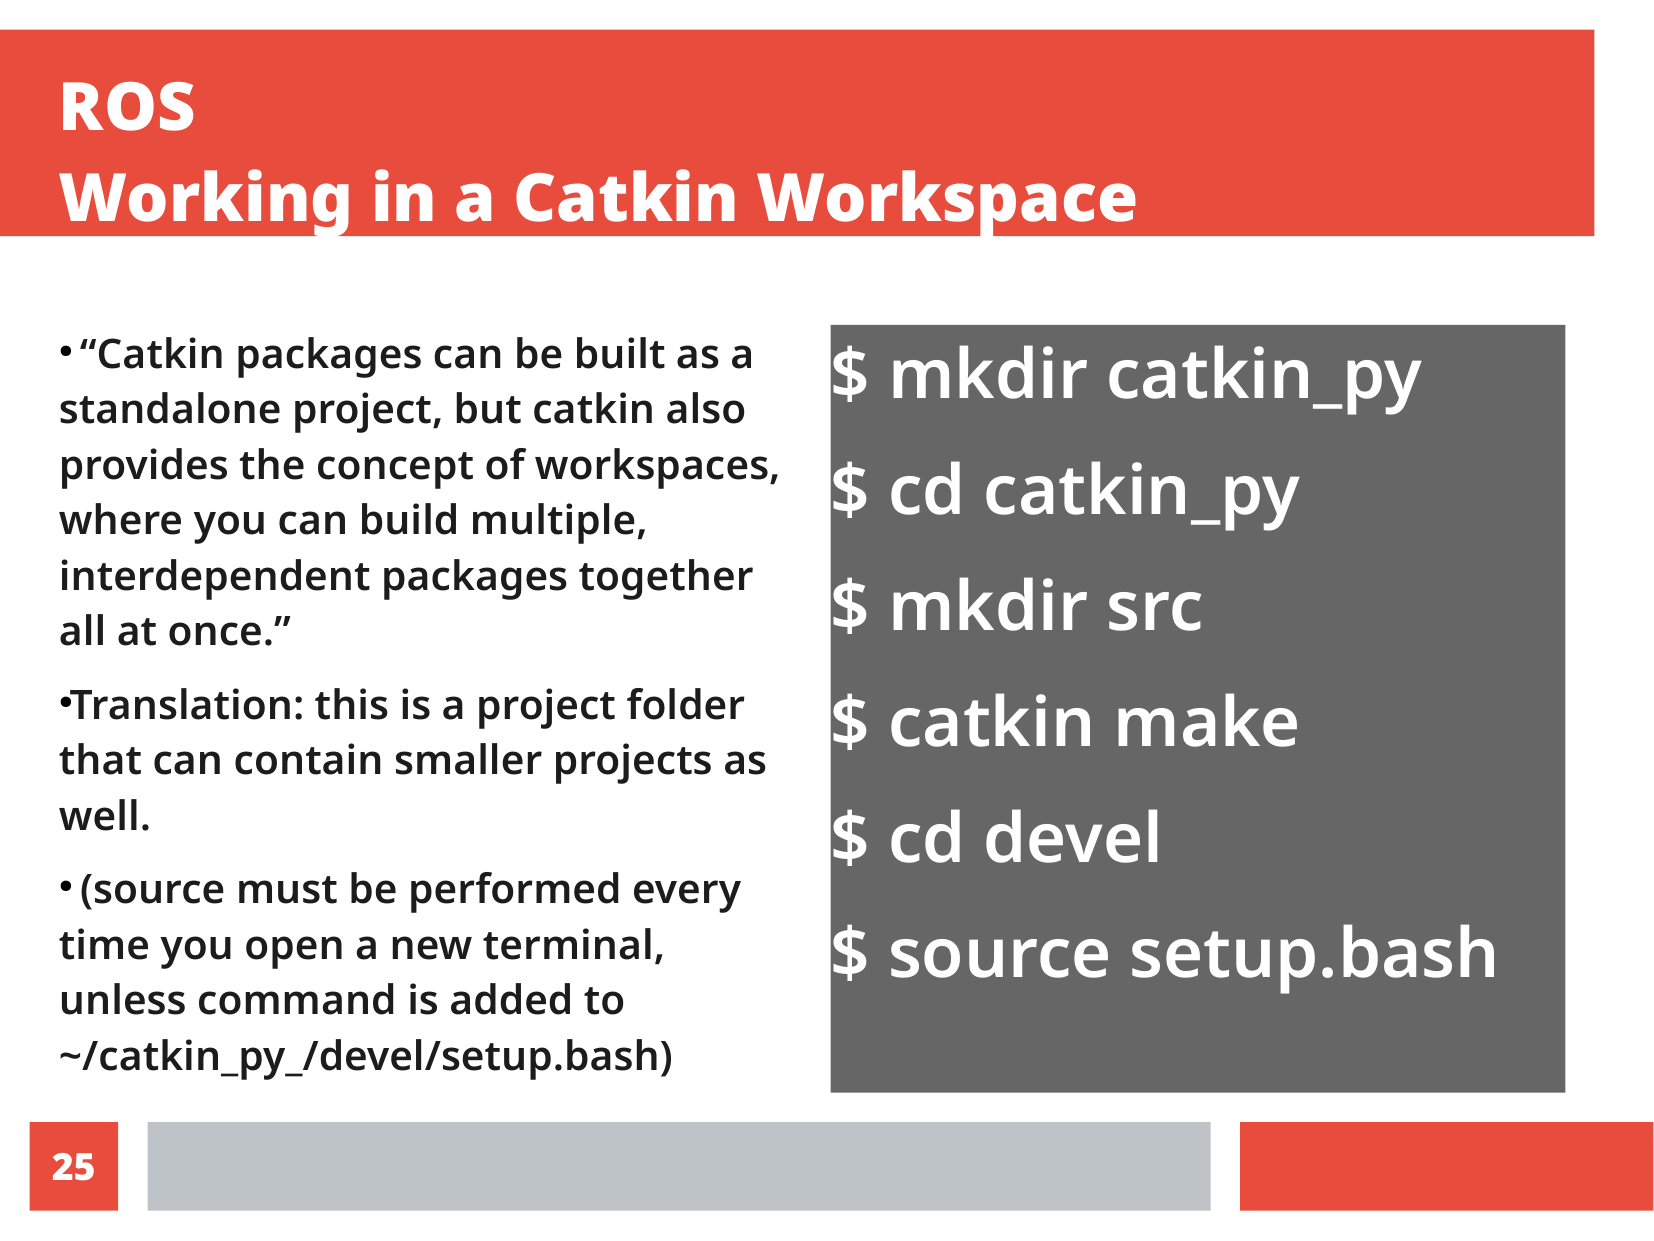

# ROS Working in a Catkin Workspace
 “Catkin packages can be built as a standalone project, but catkin also provides the concept of workspaces, where you can build multiple, interdependent packages together all at once.”
Translation: this is a project folder that can contain smaller projects as well.
 (source must be performed every time you open a new terminal, unless command is added to ~/catkin_py_/devel/setup.bash)
$ mkdir catkin_py
$ cd catkin_py
$ mkdir src
$ catkin make
$ cd devel
$ source setup.bash
25